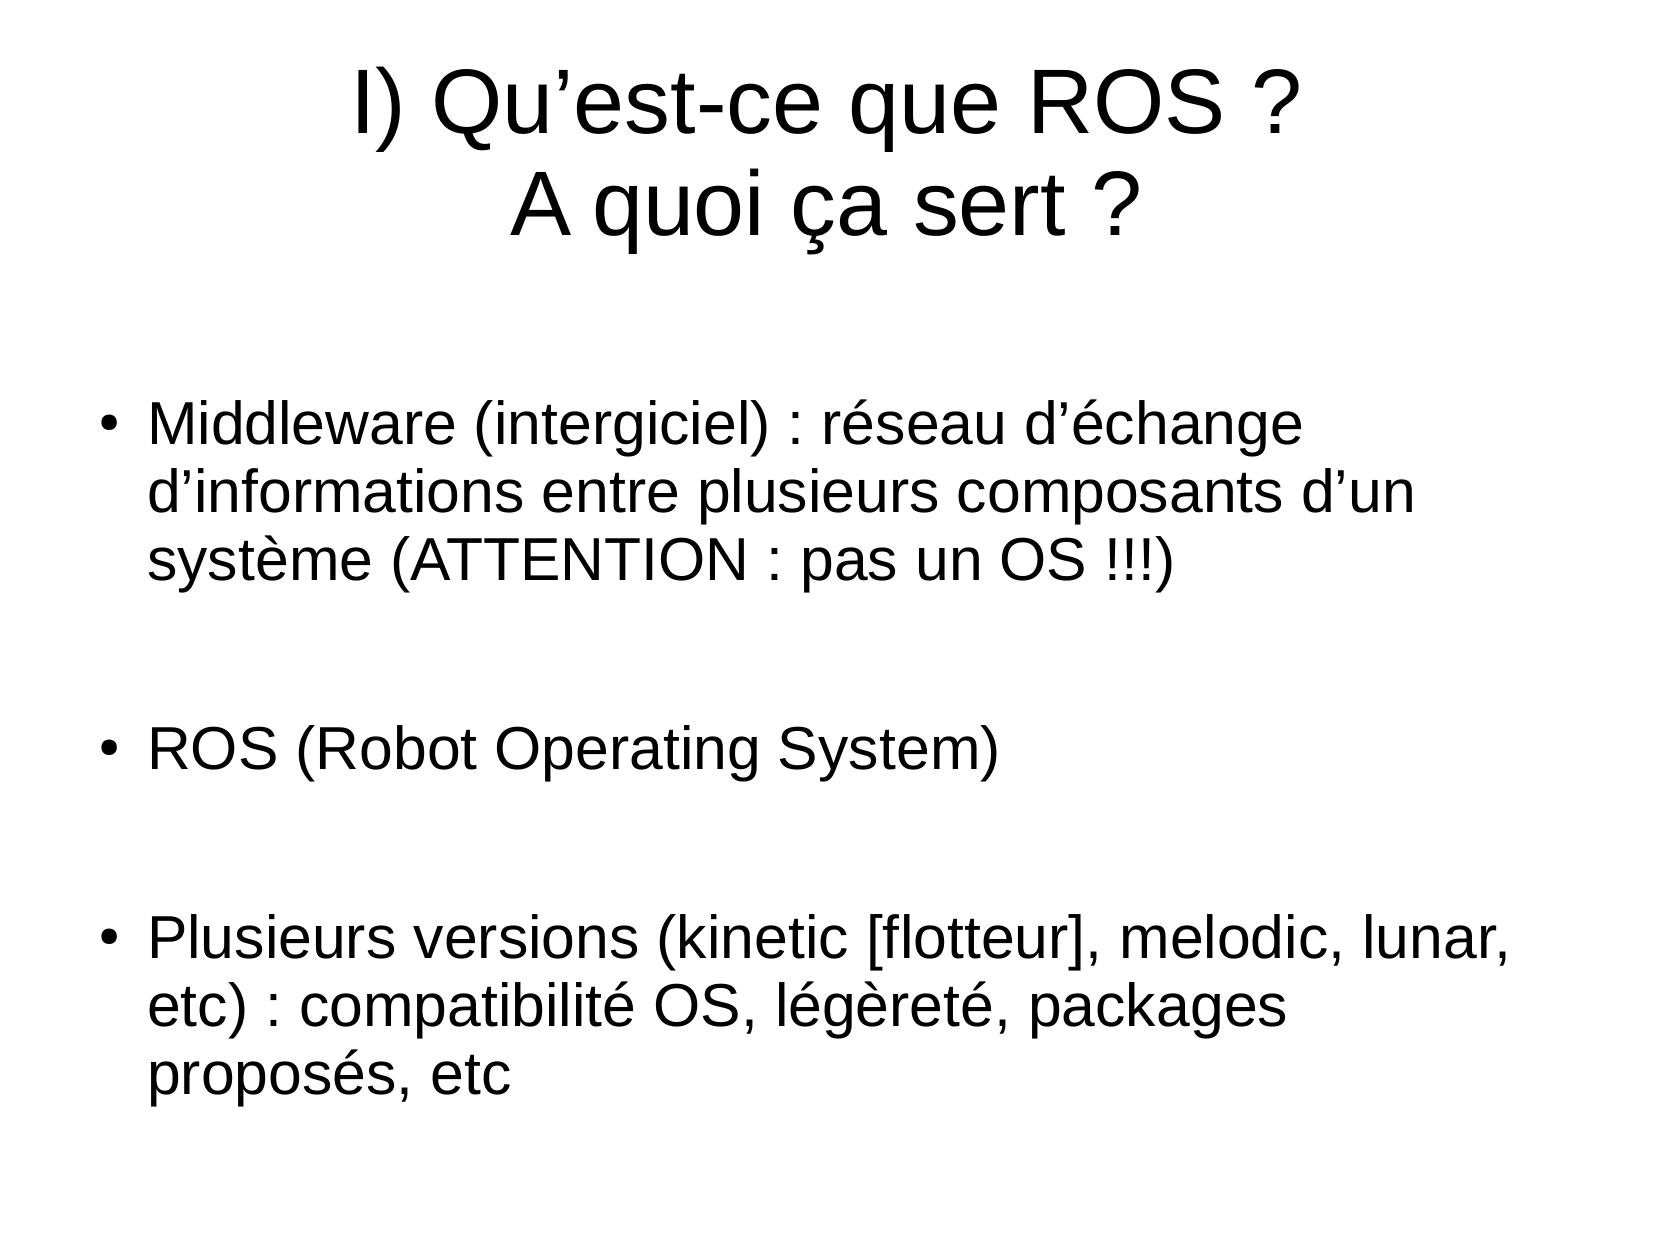

# I) Qu’est-ce que ROS ? A quoi ça sert ?
Middleware (intergiciel) : réseau d’échange d’informations entre plusieurs composants d’un système (ATTENTION : pas un OS !!!)
ROS (Robot Operating System)
Plusieurs versions (kinetic [flotteur], melodic, lunar, etc) : compatibilité OS, légèreté, packages proposés, etc